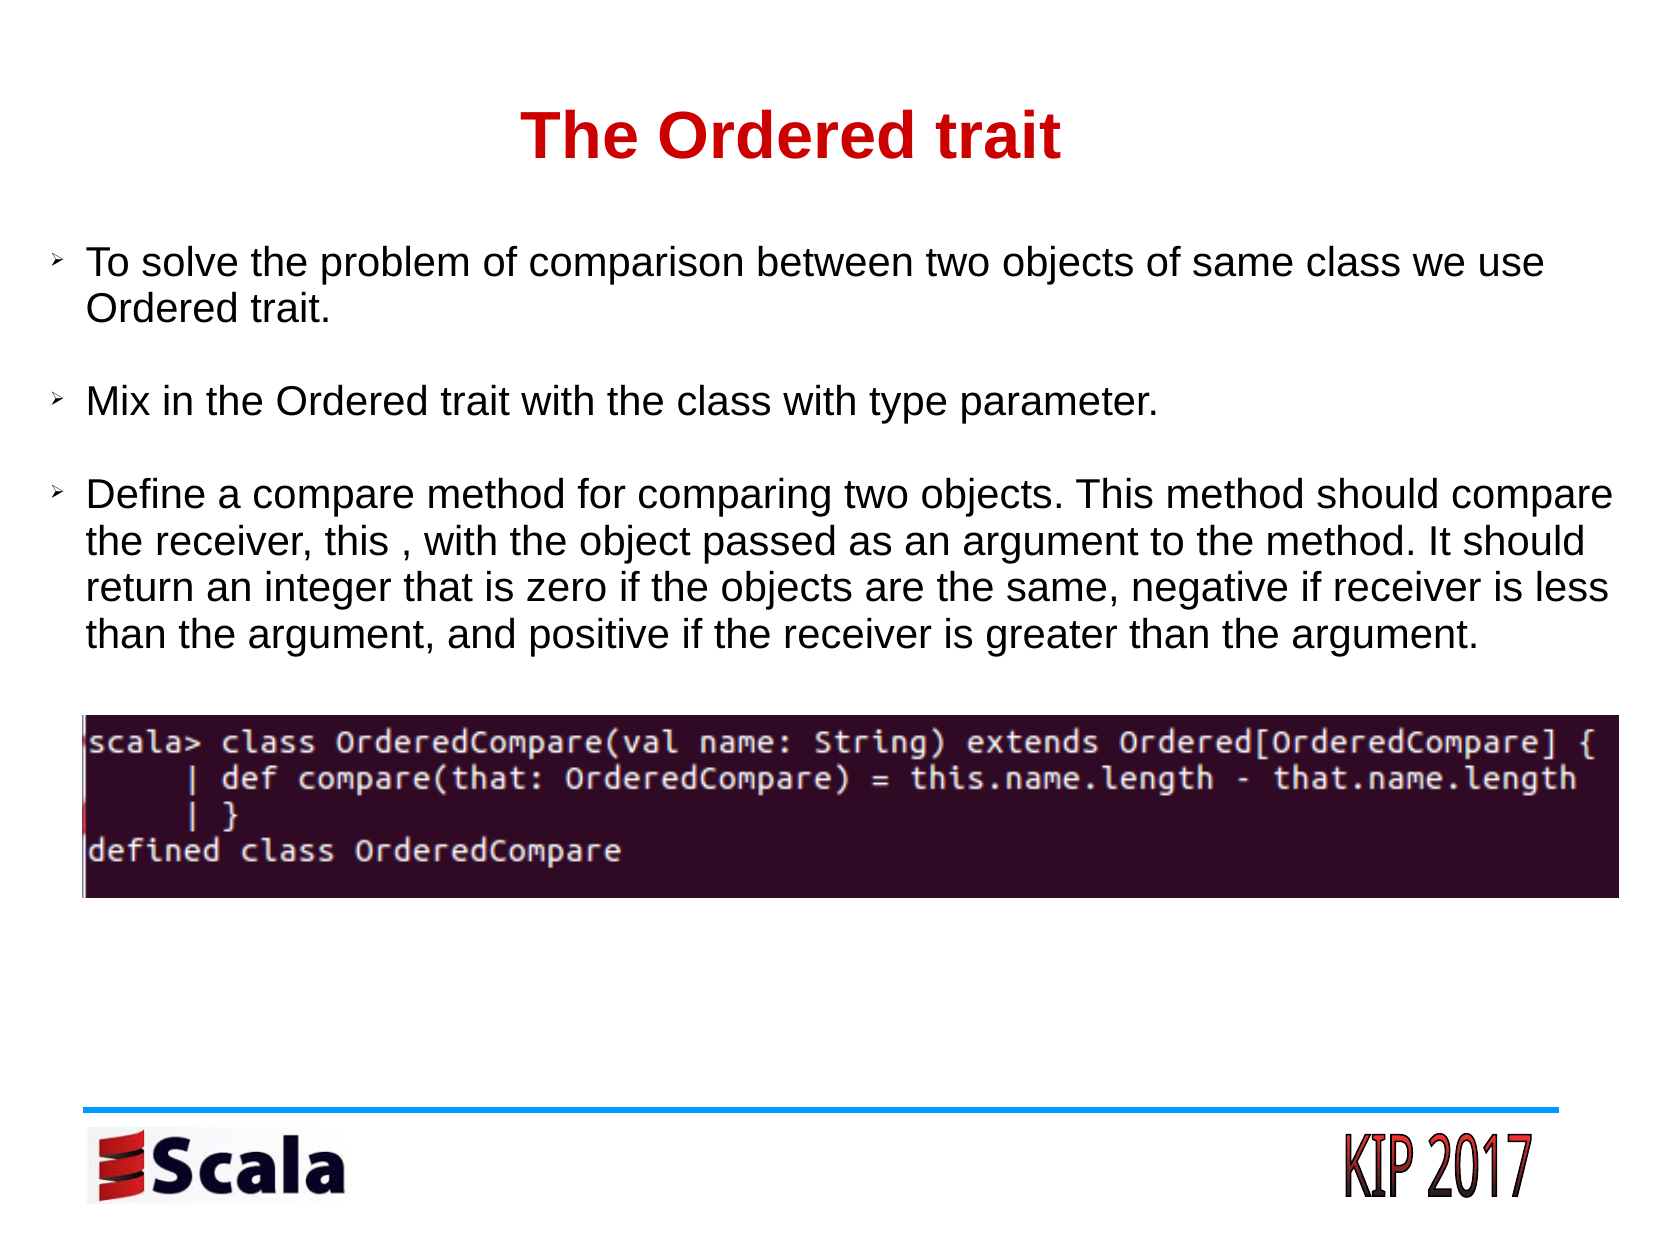

# The Ordered trait
To solve the problem of comparison between two objects of same class we use Ordered trait.
Mix in the Ordered trait with the class with type parameter.
Define a compare method for comparing two objects. This method should compare the receiver, this , with the object passed as an argument to the method. It should return an integer that is zero if the objects are the same, negative if receiver is less than the argument, and positive if the receiver is greater than the argument.